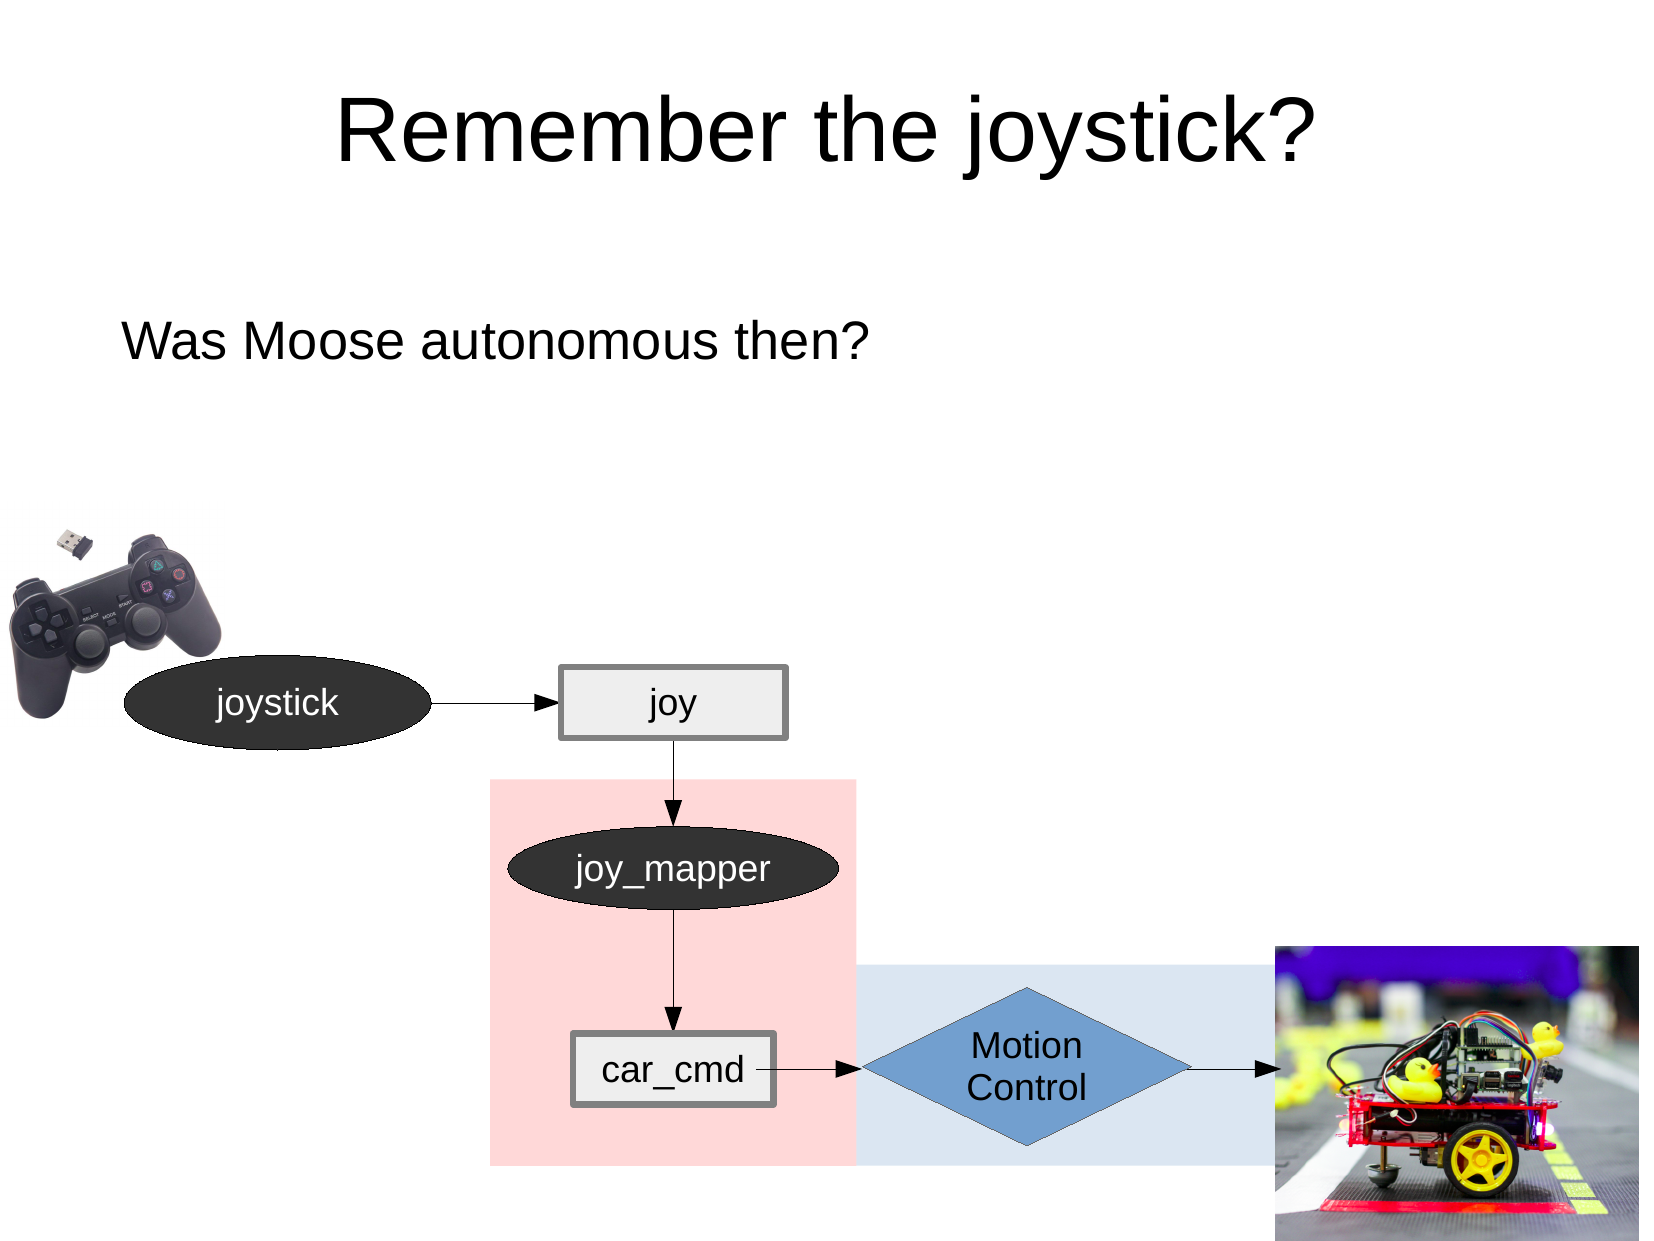

# Remember the joystick?
Was Moose autonomous then?
joystick
joy
joy_mapper
Motion
Control
car_cmd